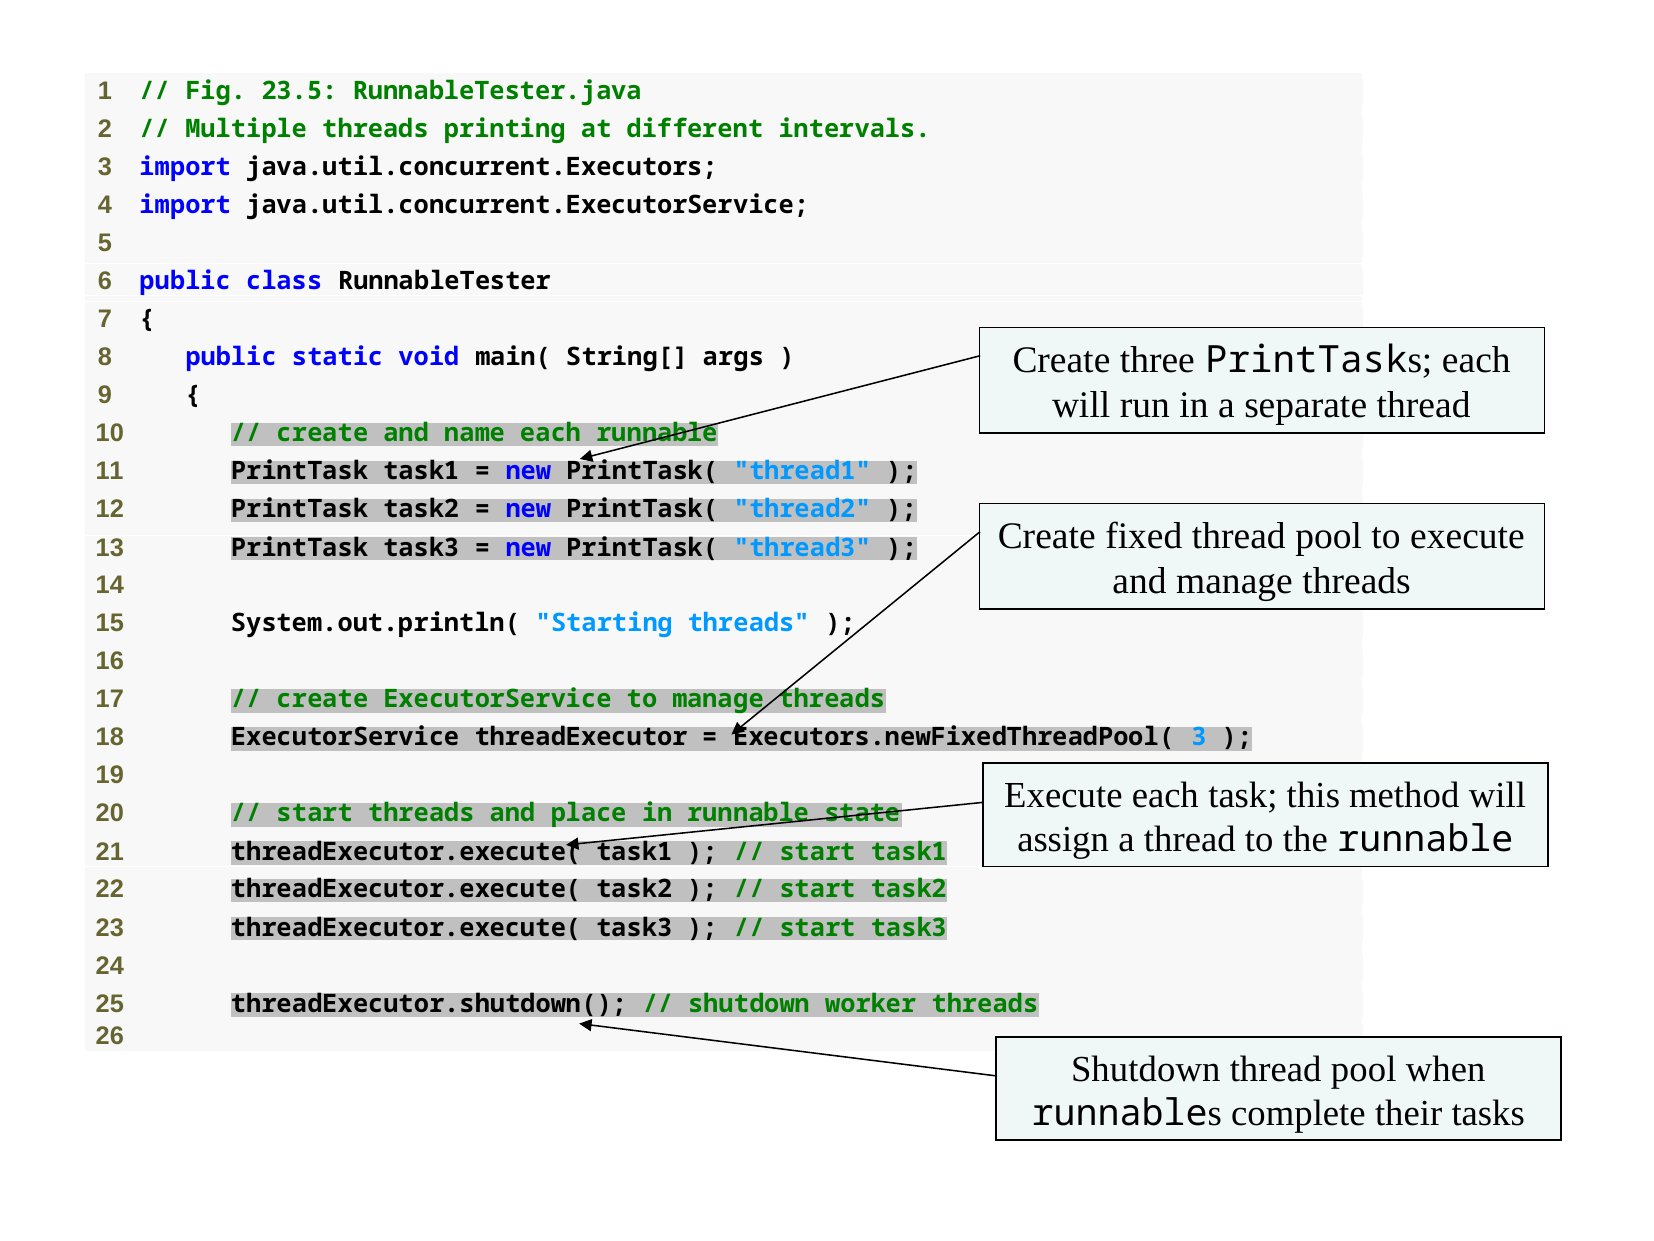

Create three PrintTasks; each will run in a separate thread
Create fixed thread pool to execute and manage threads
Execute each task; this method will assign a thread to the runnable
Shutdown thread pool when runnables complete their tasks